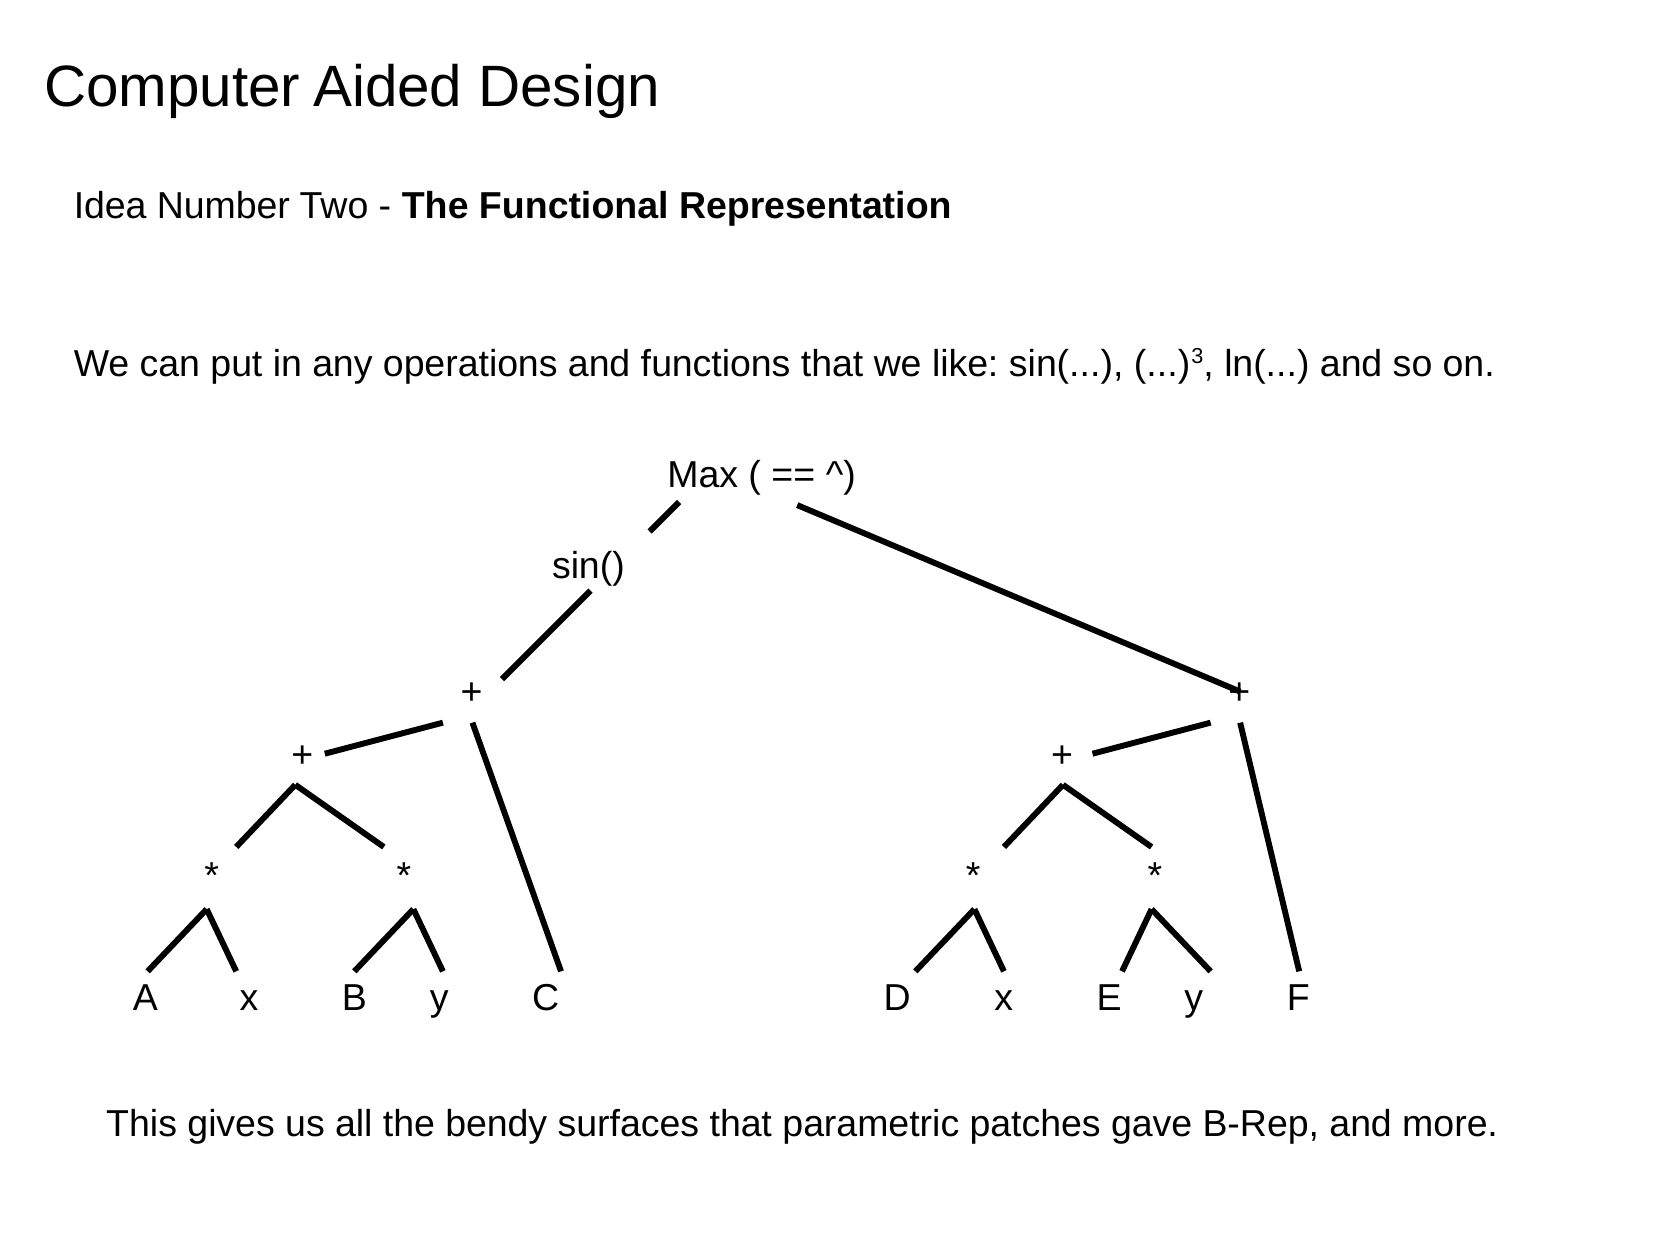

Computer Aided Design
Idea Number Two - The Functional Representation
We can put in any operations and functions that we like: sin(...), (...)3, ln(...) and so on.
Max ( == ^)
sin()
+
+
 +
+
 * * * *
A x B y C D x E y F
This gives us all the bendy surfaces that parametric patches gave B-Rep, and more.